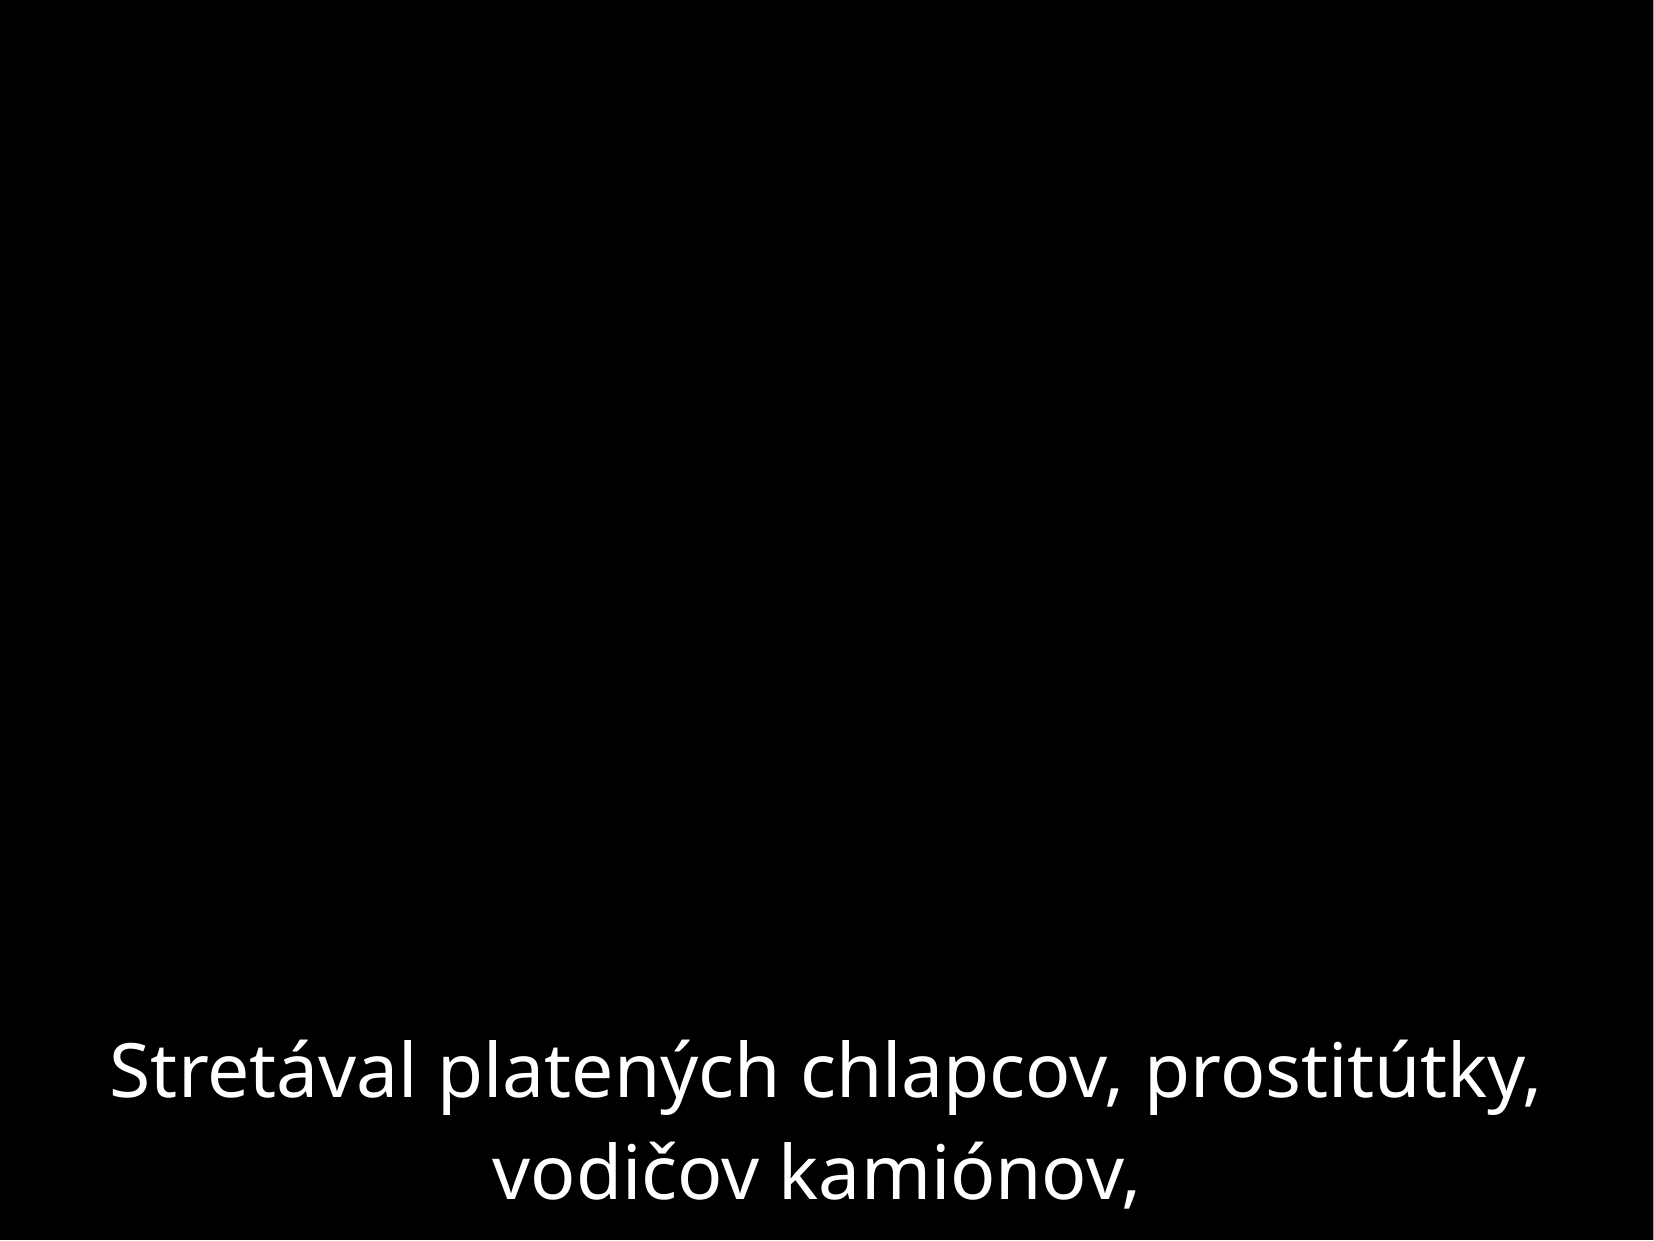

# Stretával platených chlapcov, prostitútky, vodičov kamiónov,